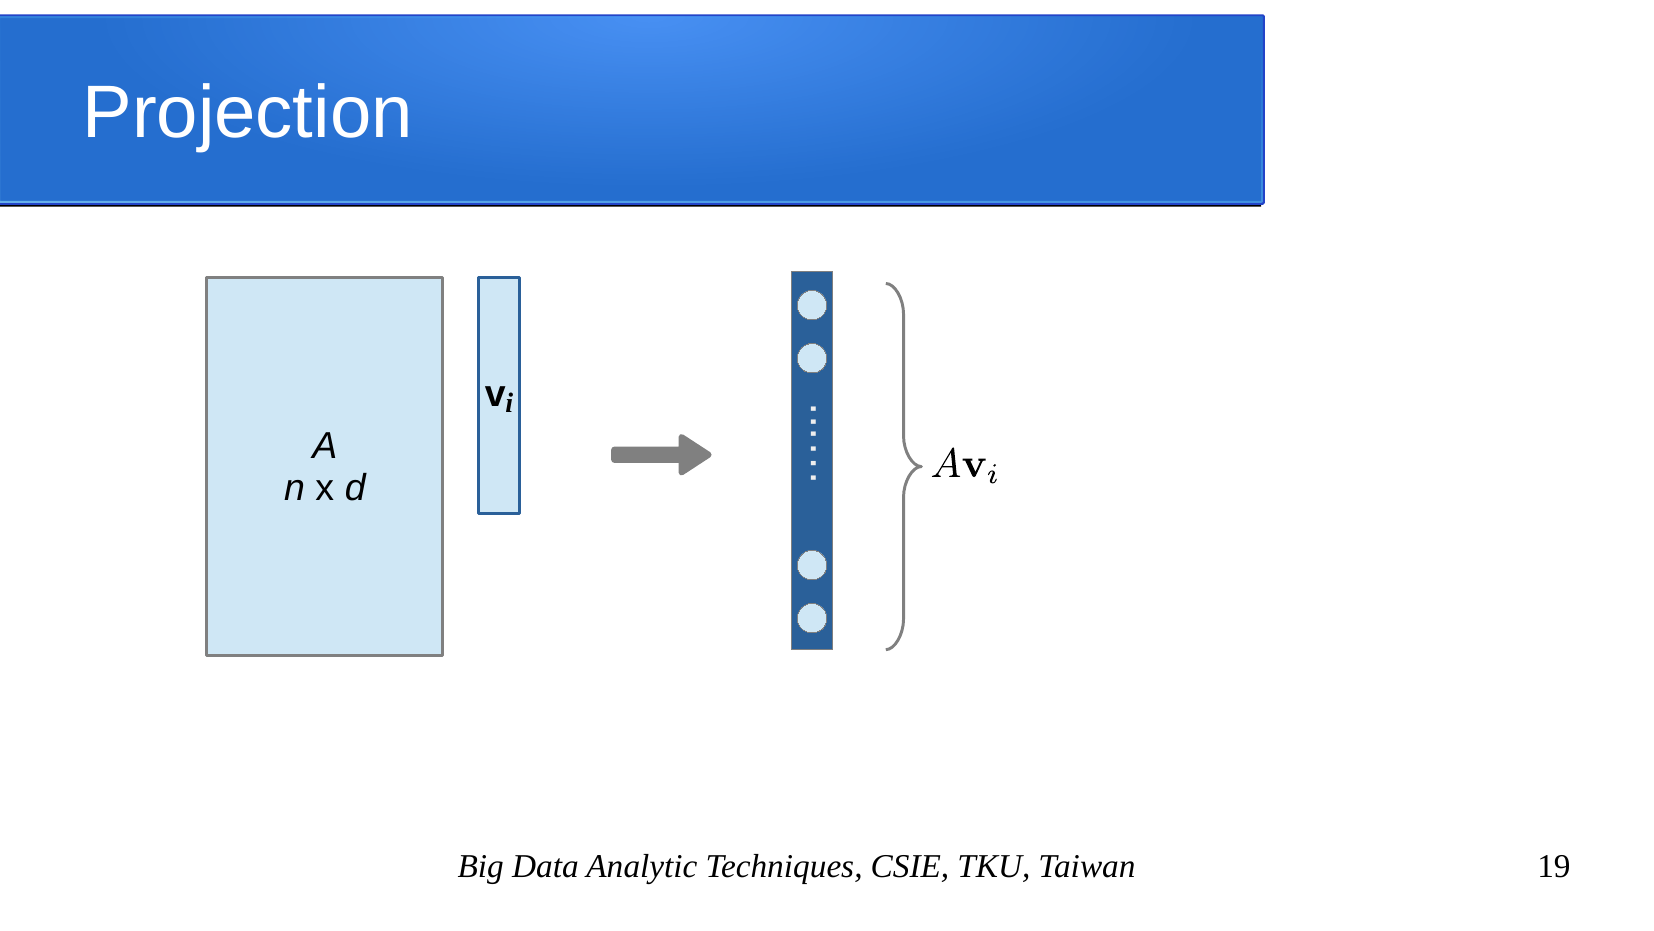

# Projection
A
n x d
vi
…...
Big Data Analytic Techniques, CSIE, TKU, Taiwan
19